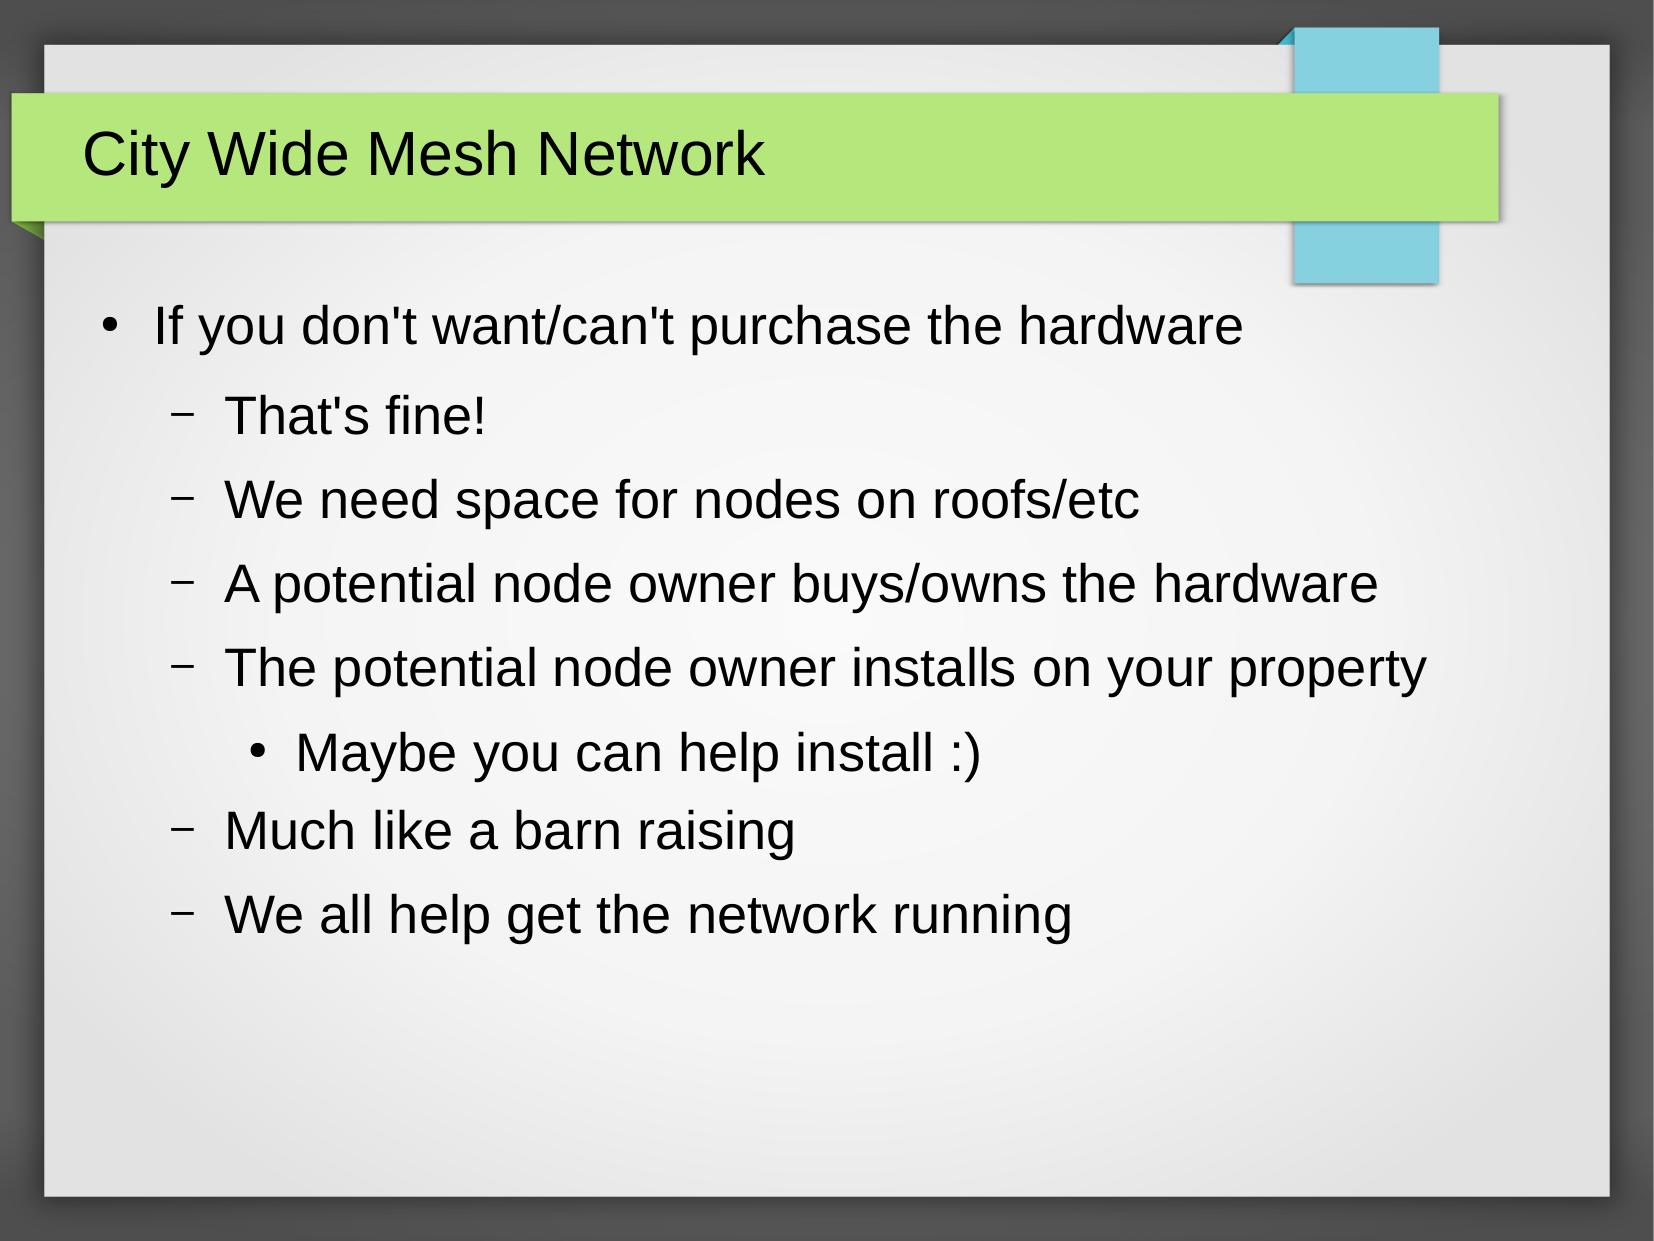

# City Wide Mesh Network
If you don't want/can't purchase the hardware
That's fine!
We need space for nodes on roofs/etc
A potential node owner buys/owns the hardware
The potential node owner installs on your property
Maybe you can help install :)
Much like a barn raising
We all help get the network running